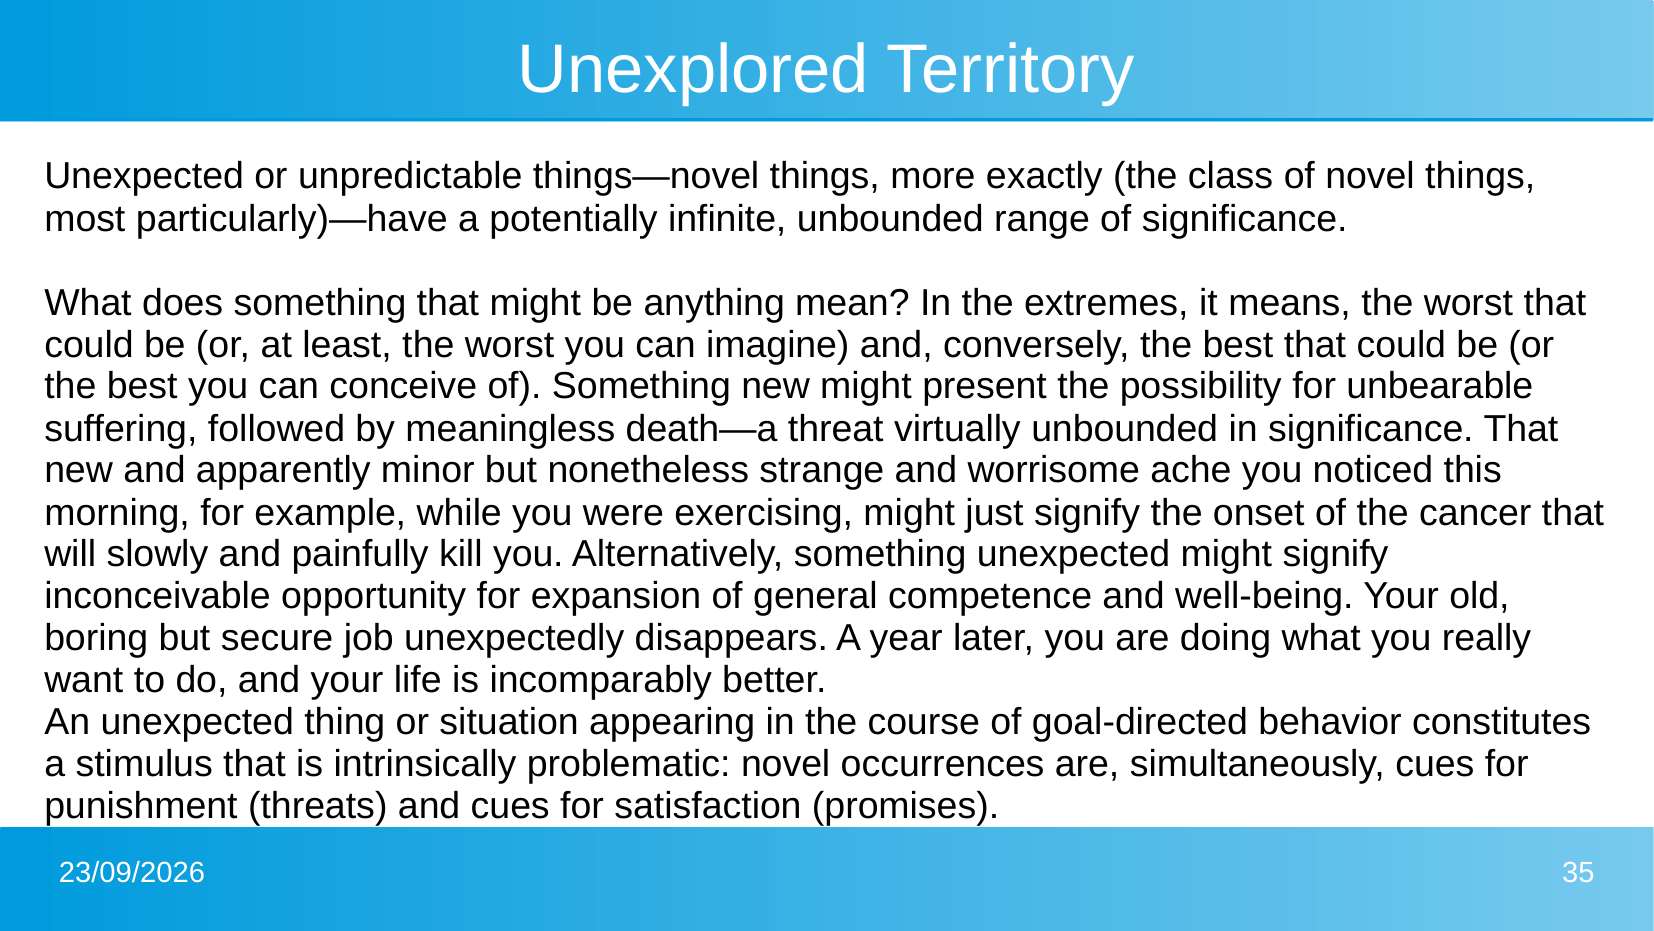

# Unexplored Territory
Unexpected or unpredictable things—novel things, more exactly (the class of novel things, most particularly)—have a potentially infinite, unbounded range of significance.
What does something that might be anything mean? In the extremes, it means, the worst that could be (or, at least, the worst you can imagine) and, conversely, the best that could be (or the best you can conceive of). Something new might present the possibility for unbearable suffering, followed by meaningless death—a threat virtually unbounded in significance. That new and apparently minor but nonetheless strange and worrisome ache you noticed this morning, for example, while you were exercising, might just signify the onset of the cancer that will slowly and painfully kill you. Alternatively, something unexpected might signify inconceivable opportunity for expansion of general competence and well-being. Your old, boring but secure job unexpectedly disappears. A year later, you are doing what you really want to do, and your life is incomparably better.
An unexpected thing or situation appearing in the course of goal-directed behavior constitutes a stimulus that is intrinsically problematic: novel occurrences are, simultaneously, cues for punishment (threats) and cues for satisfaction (promises).
35